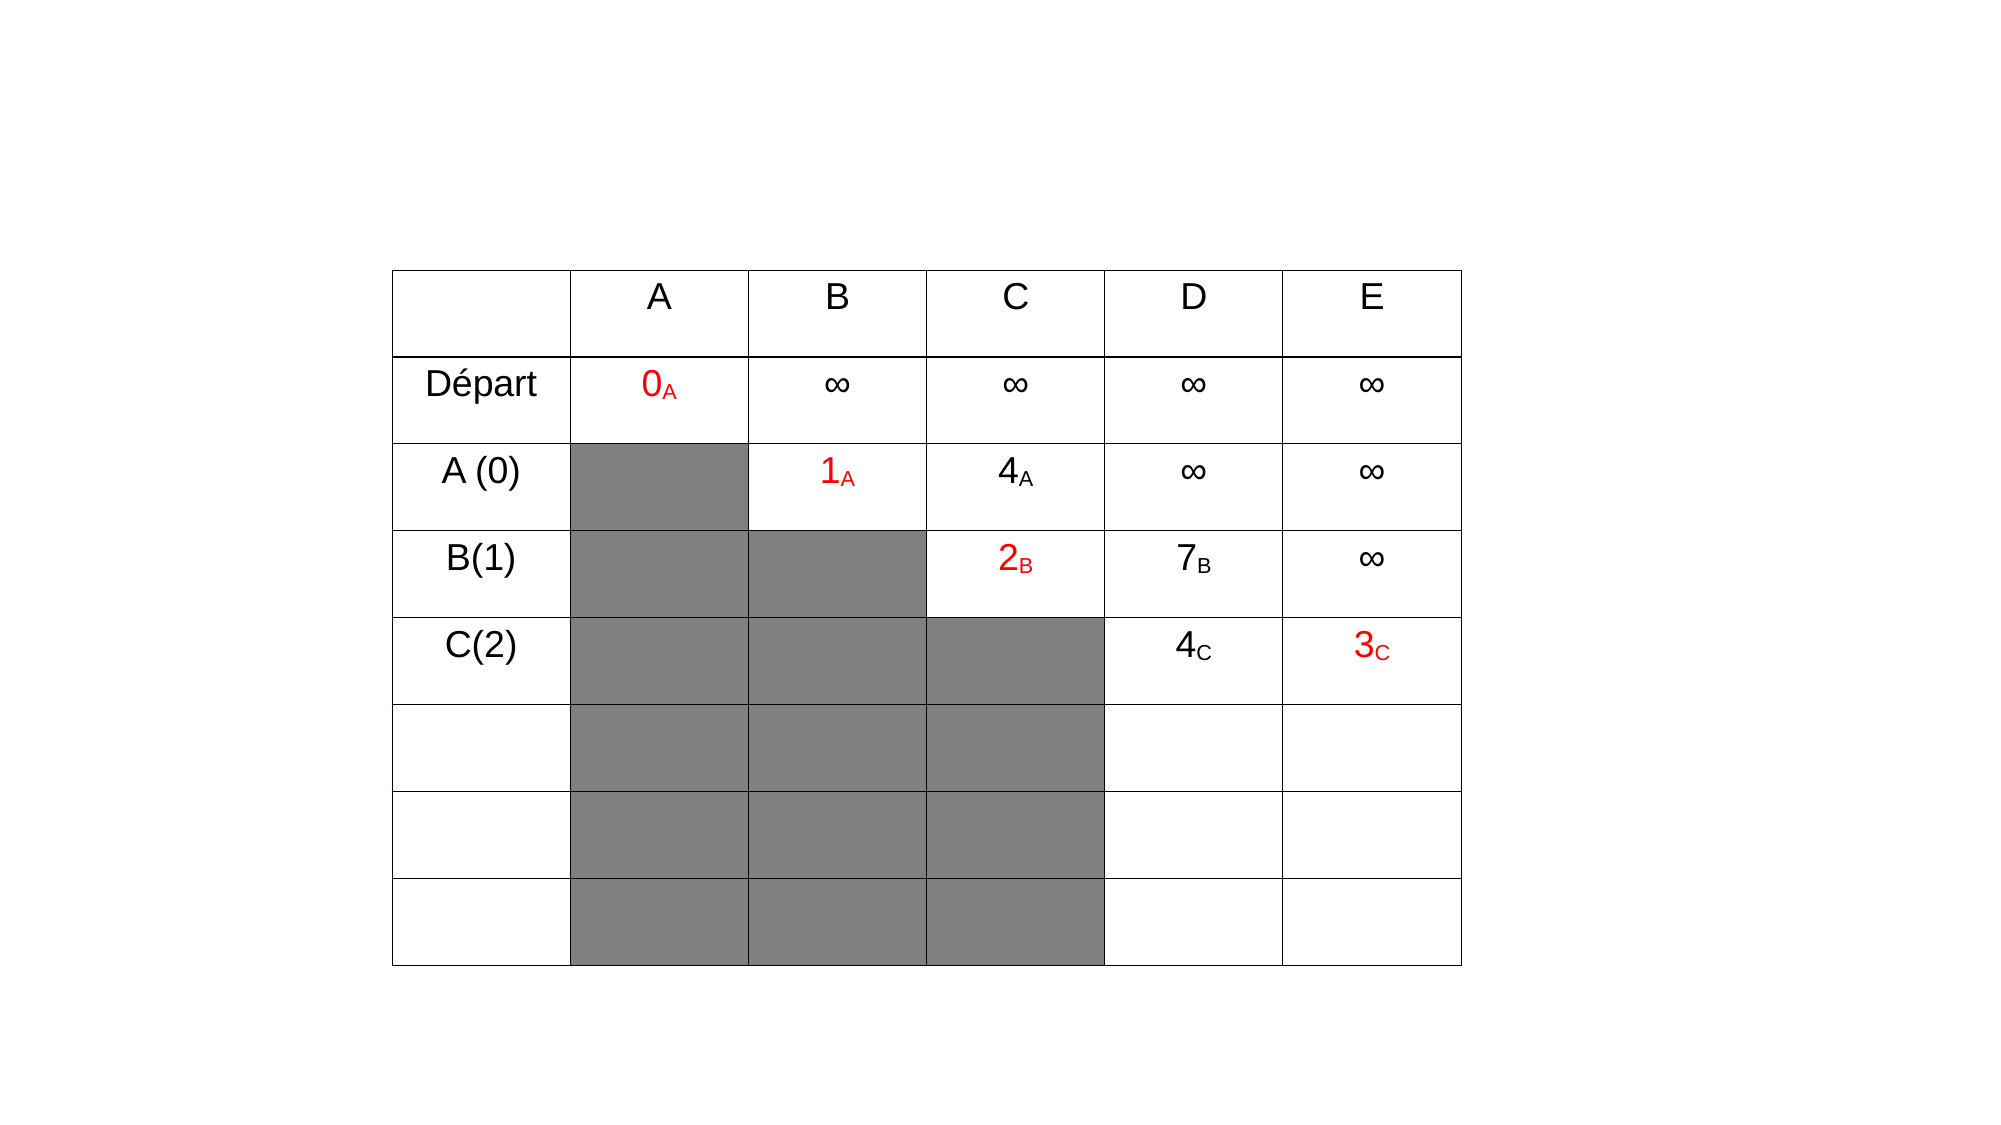

| | A | B | C | D | E |
| --- | --- | --- | --- | --- | --- |
| Départ | 0A | ∞ | ∞ | ∞ | ∞ |
| A (0) | | 1A | 4A | ∞ | ∞ |
| B(1) | | | 2B | 7B | ∞ |
| C(2) | | | | 4C | 3C |
| | | | | | |
| | | | | | |
| | | | | | |